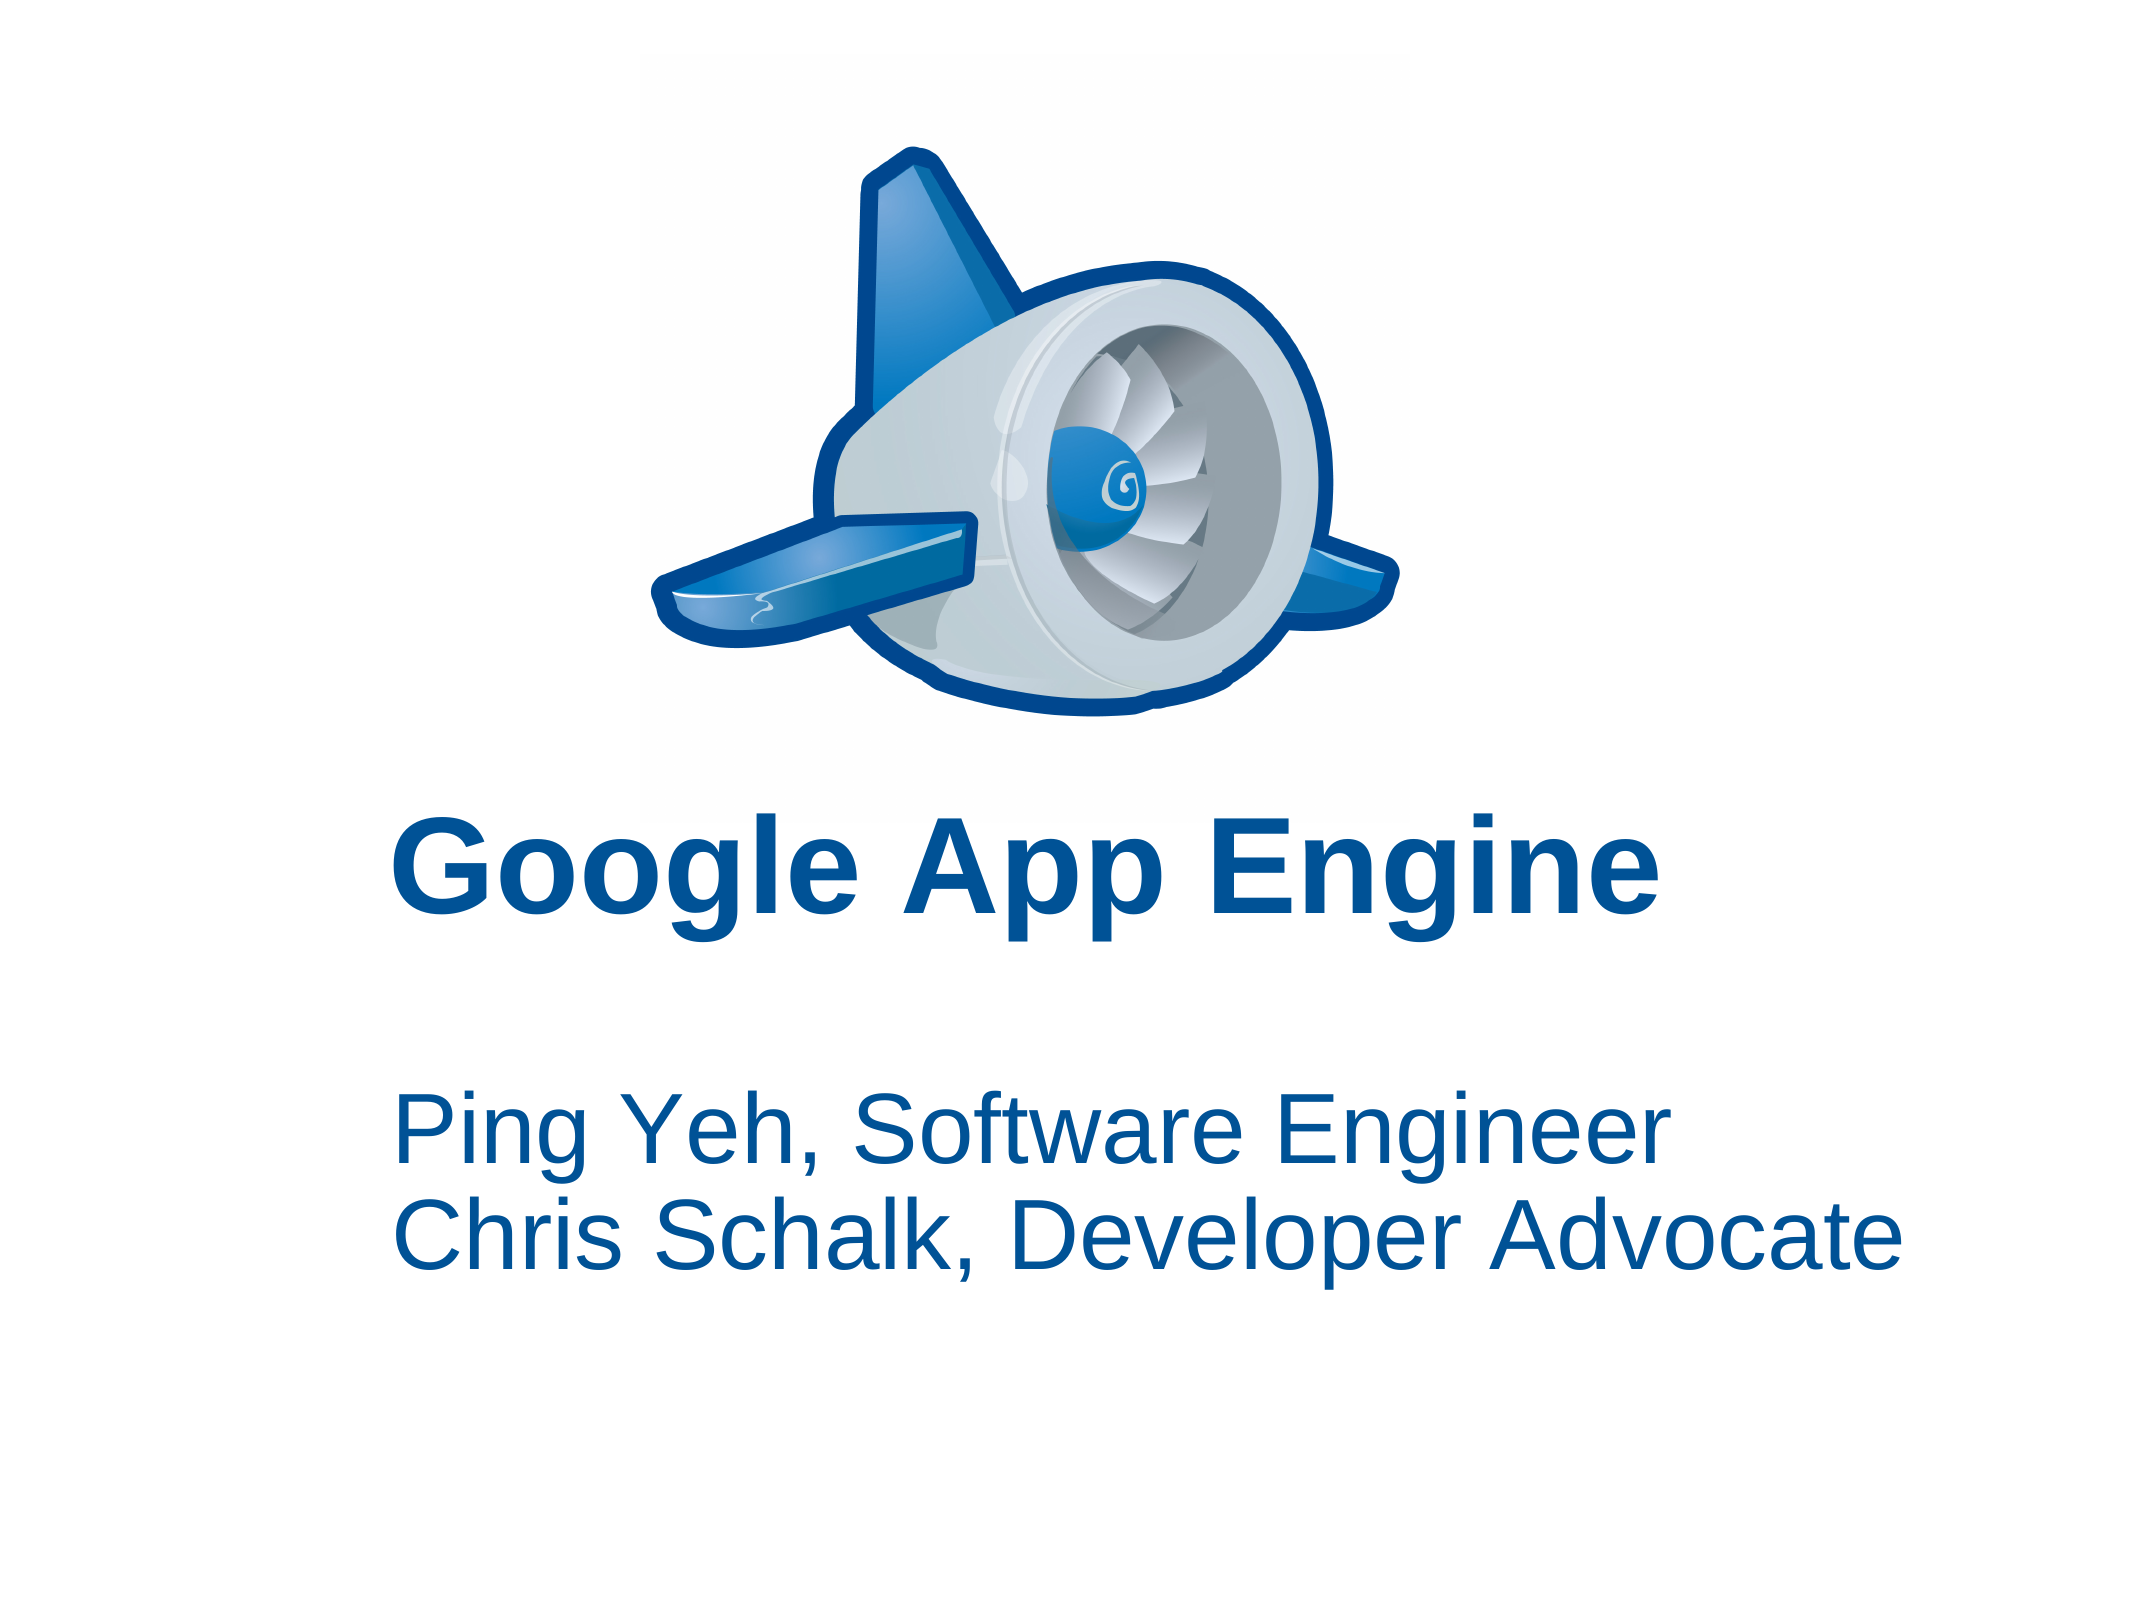

Google App Engine
Ping Yeh, Software Engineer
Chris Schalk, Developer Advocate